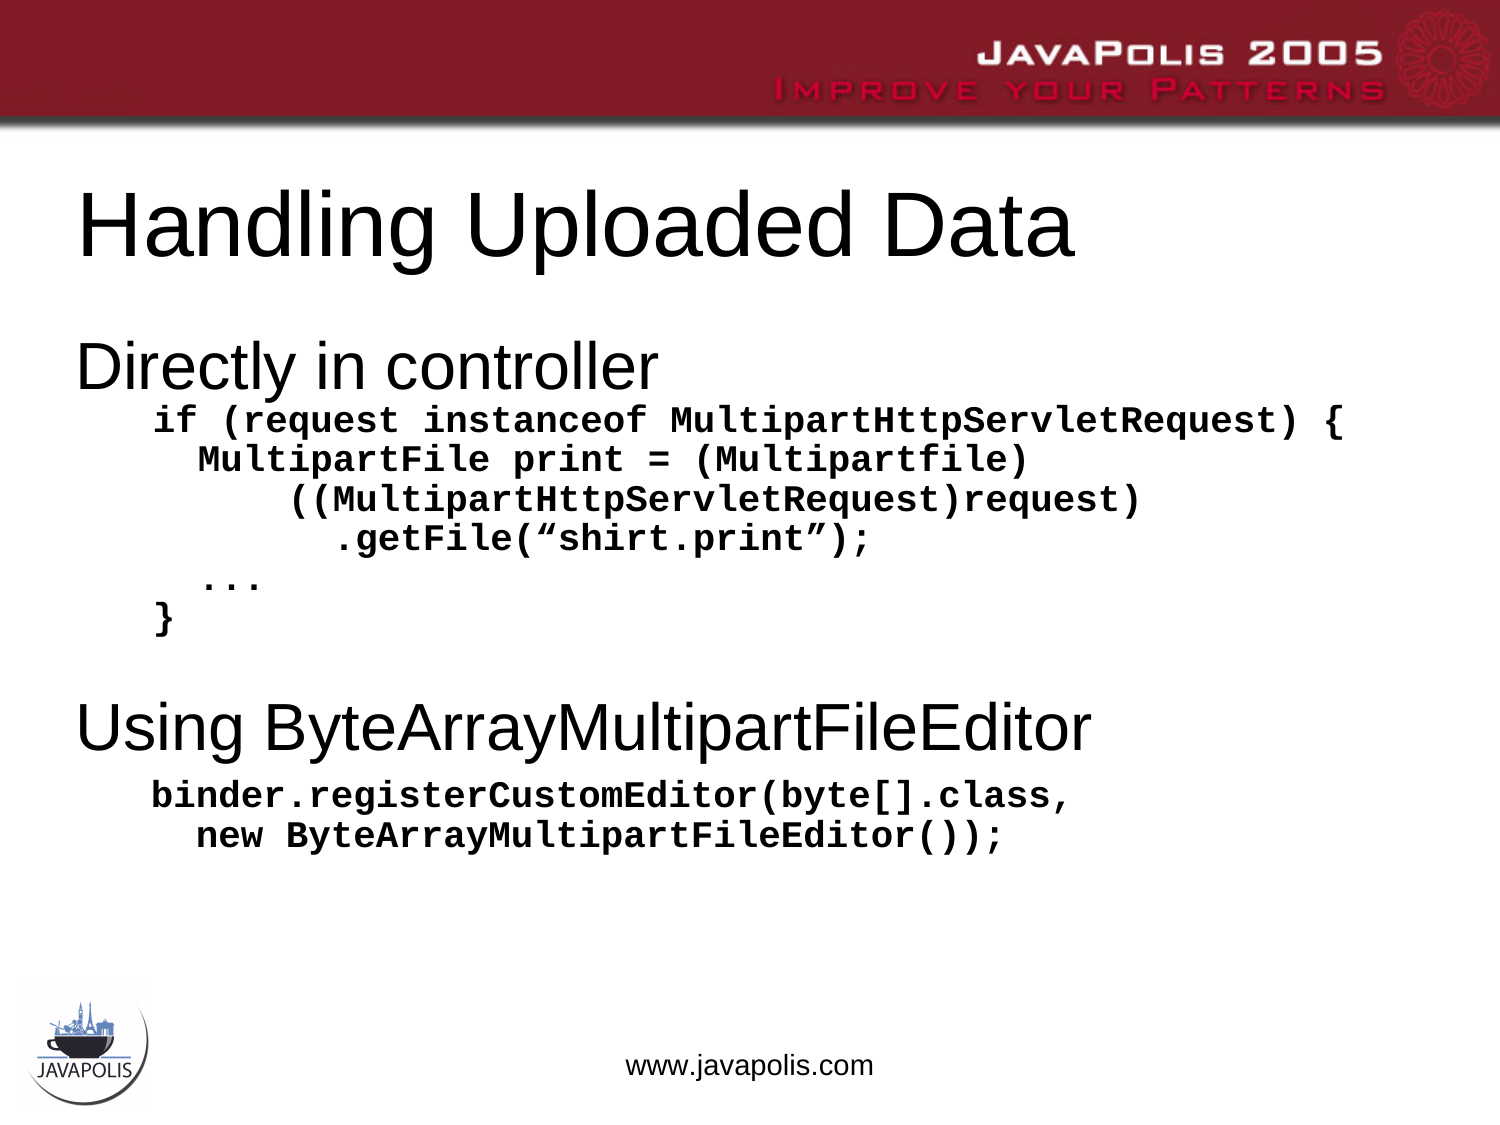

# Handling Uploaded Data
Directly in controller
Using ByteArrayMultipartFileEditor
if (request instanceof MultipartHttpServletRequest) {
 MultipartFile print = (Multipartfile)
 ((MultipartHttpServletRequest)request)
 .getFile(“shirt.print”);
 ...
}
binder.registerCustomEditor(byte[].class,
 new ByteArrayMultipartFileEditor());